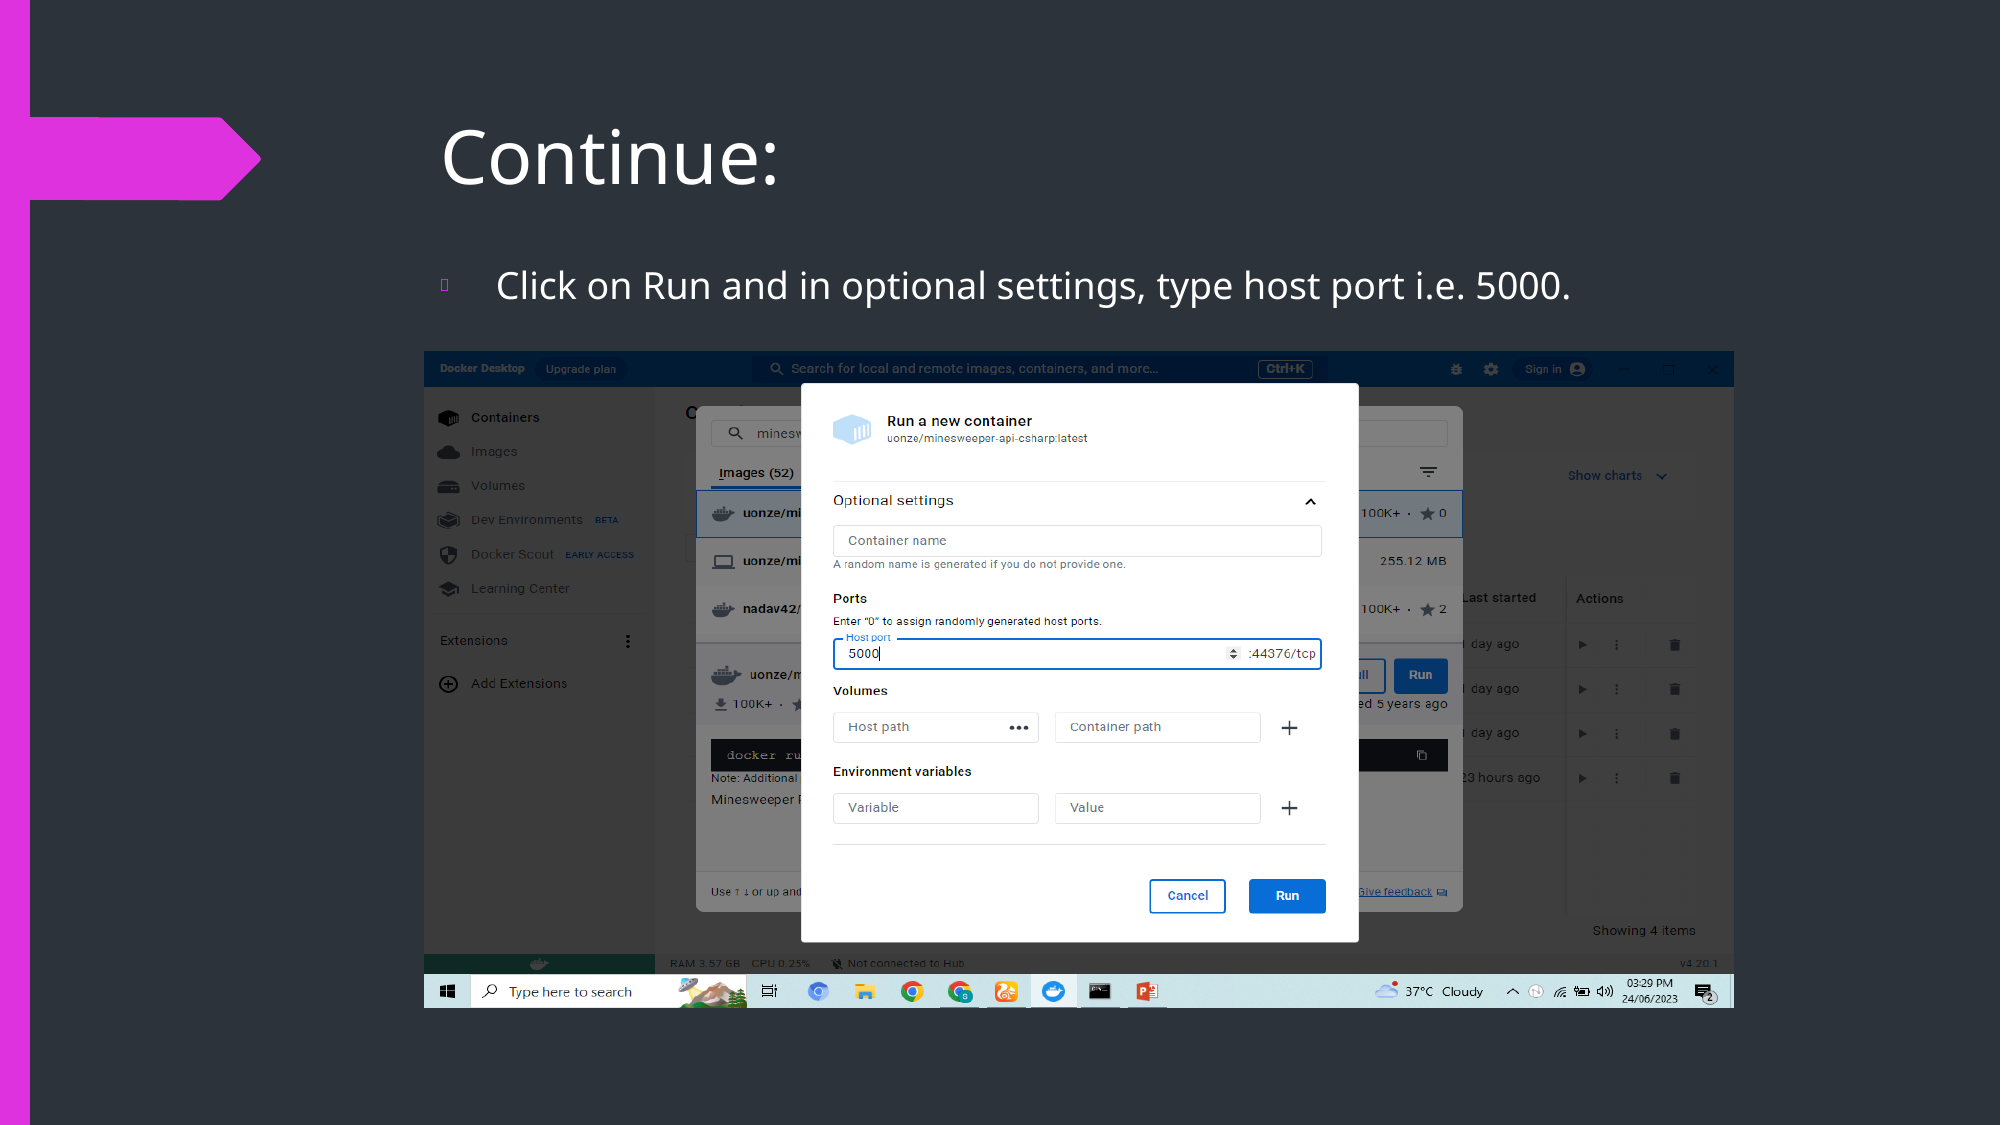

# Continue:
Click on Run and in optional settings, type host port i.e. 5000.